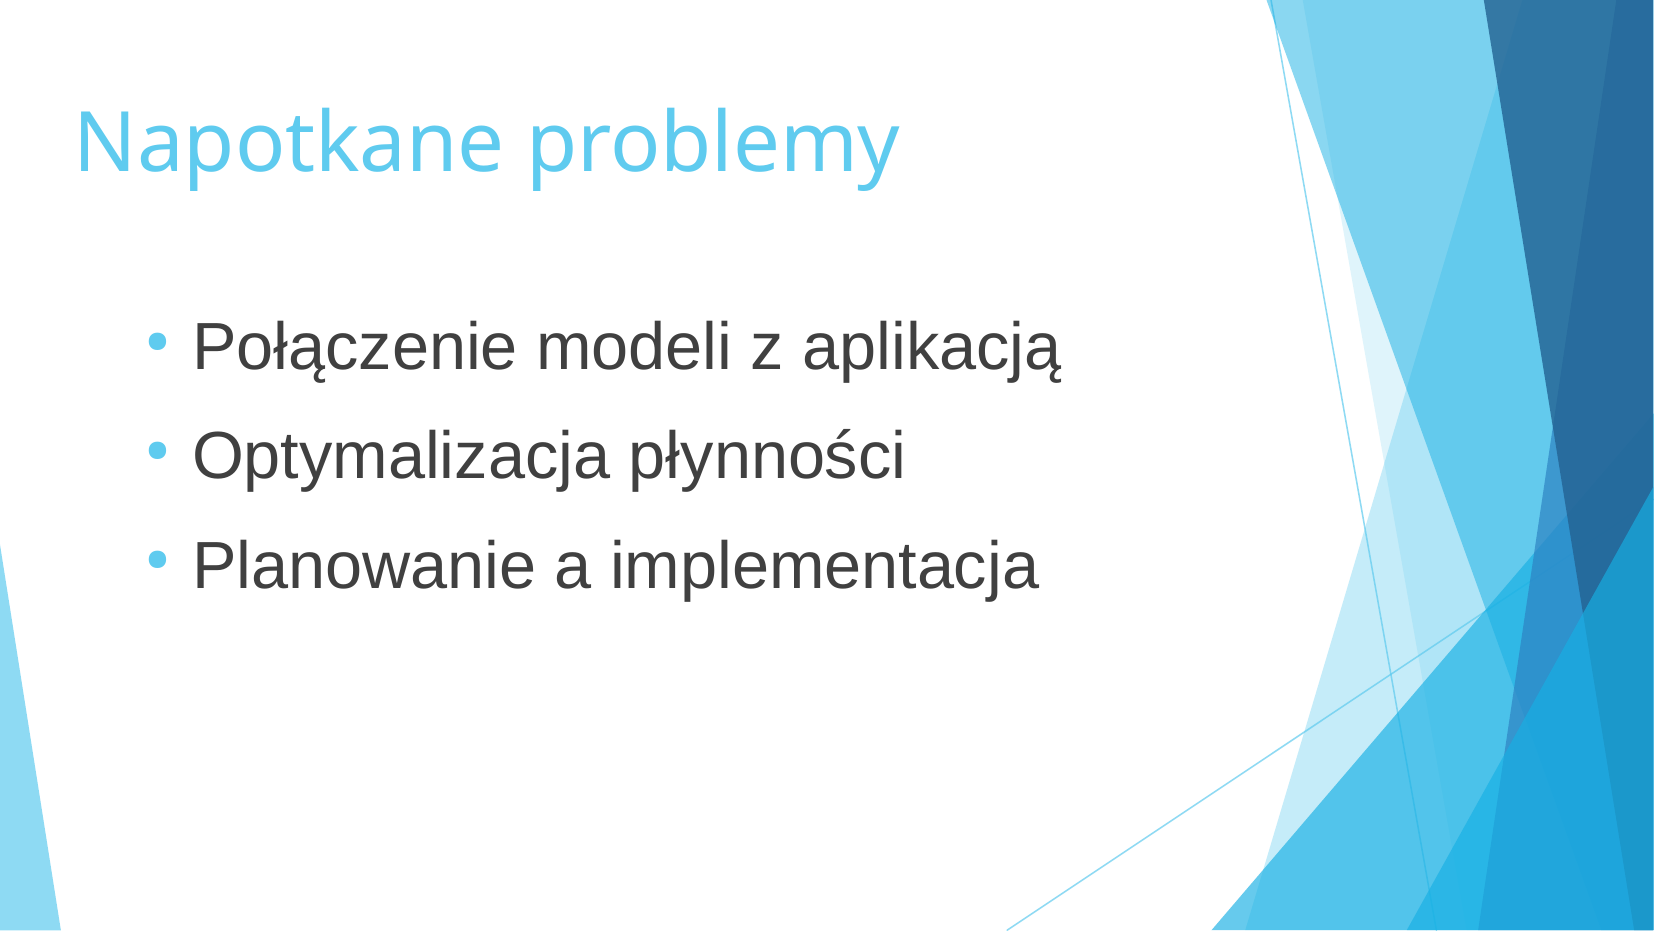

# Napotkane problemy
Połączenie modeli z aplikacją
Optymalizacja płynności
Planowanie a implementacja